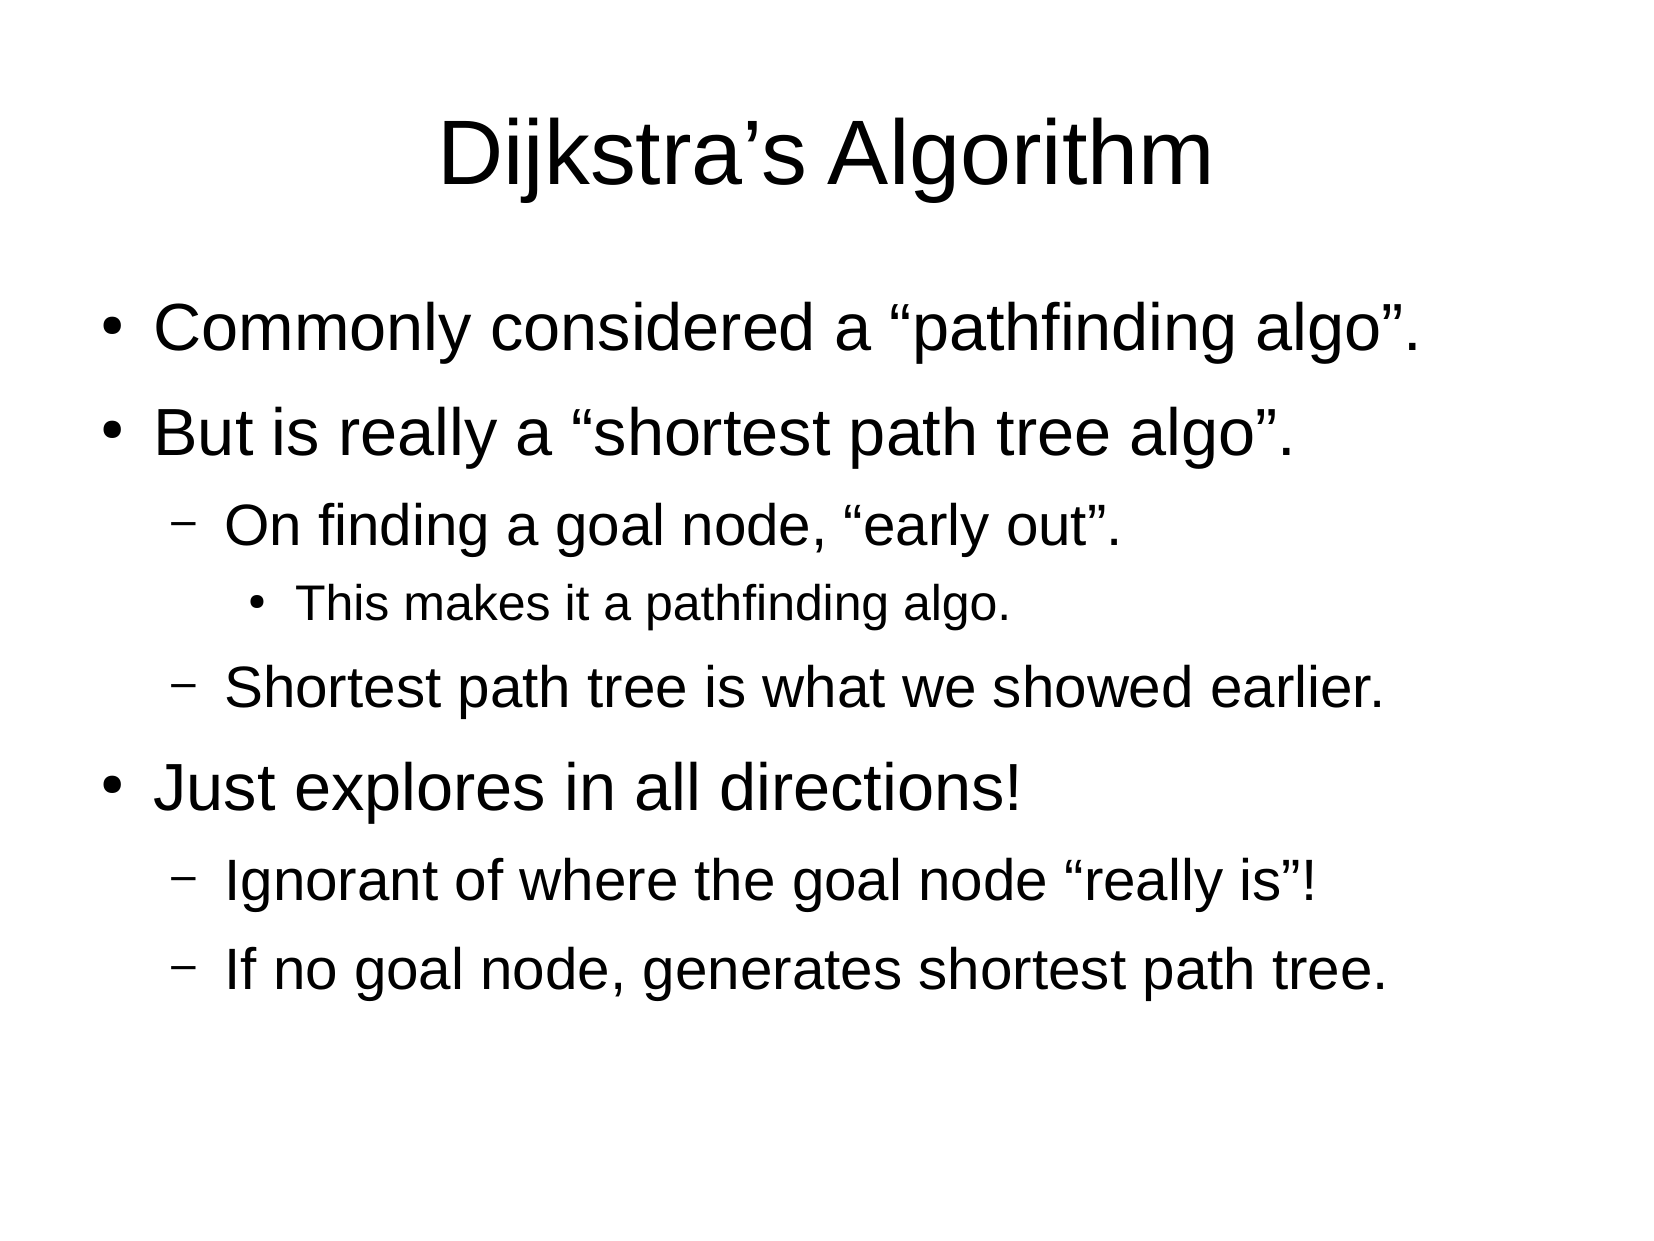

# Dijkstra’s Algorithm
Commonly considered a “pathfinding algo”.
But is really a “shortest path tree algo”.
On finding a goal node, “early out”.
This makes it a pathfinding algo.
Shortest path tree is what we showed earlier.
Just explores in all directions!
Ignorant of where the goal node “really is”!
If no goal node, generates shortest path tree.